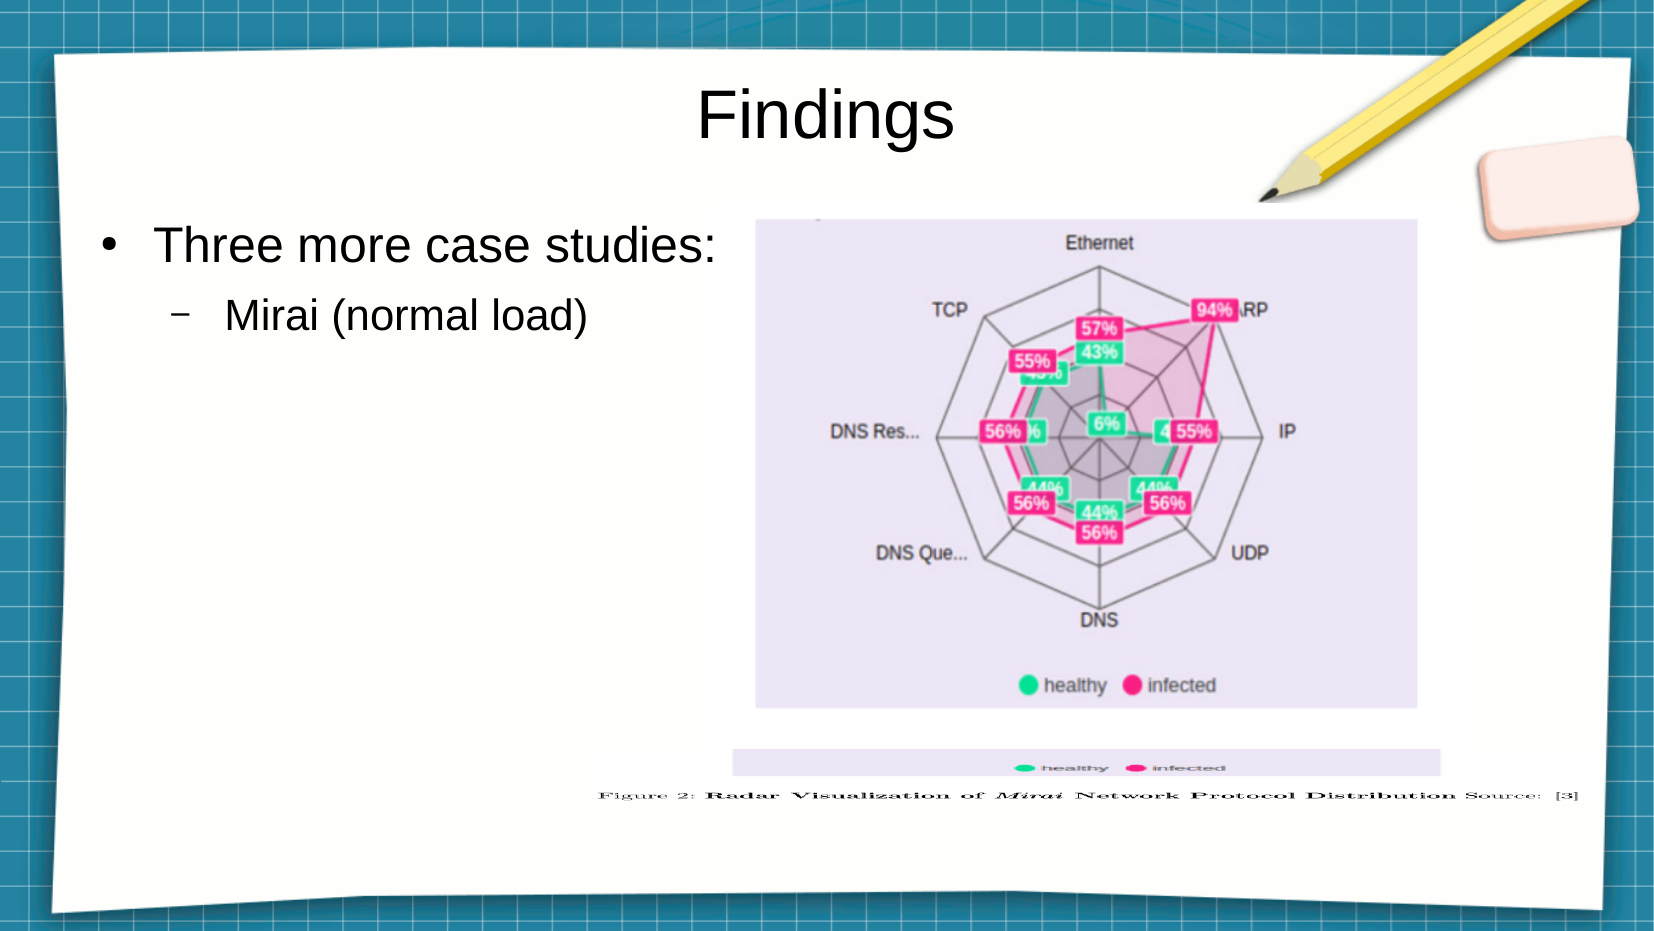

# Findings
Three more case studies:
Mirai (normal load)